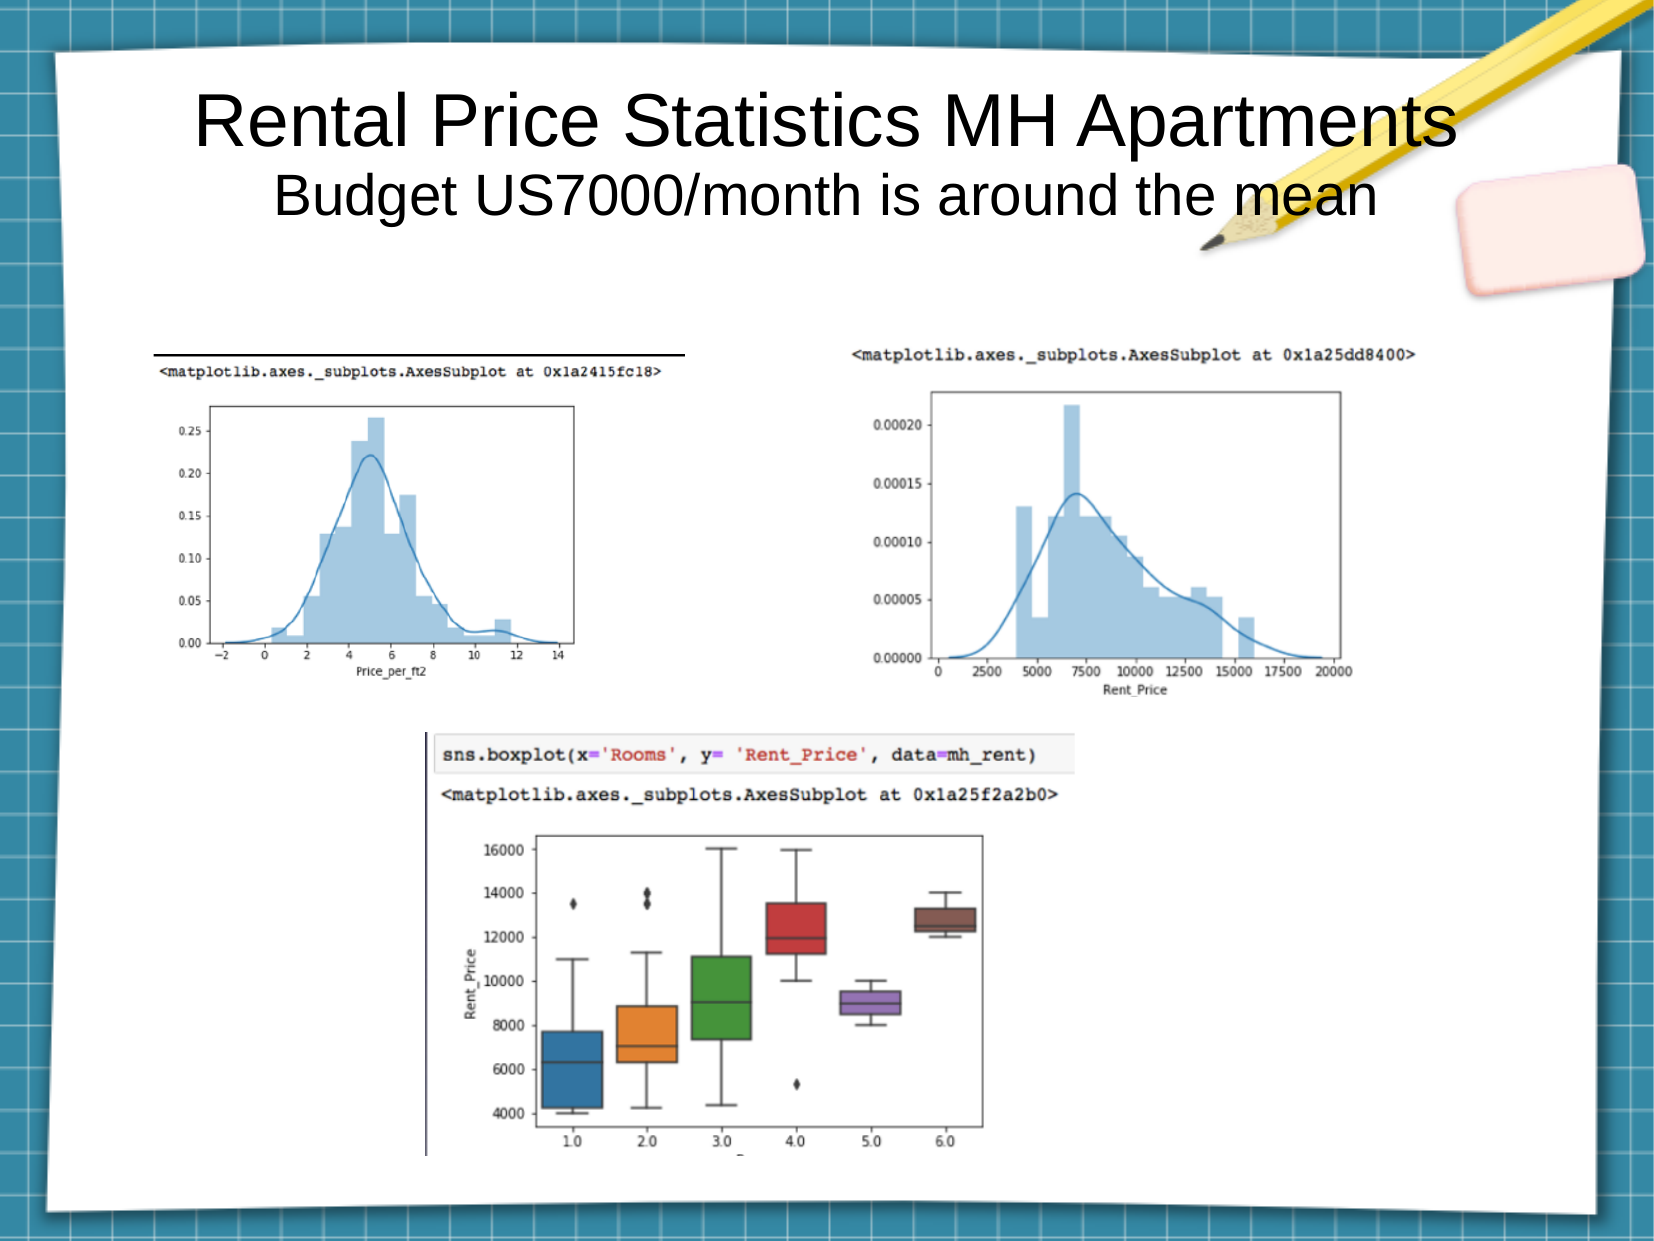

# Rental Price Statistics MH Apartments Budget US7000/month is around the mean